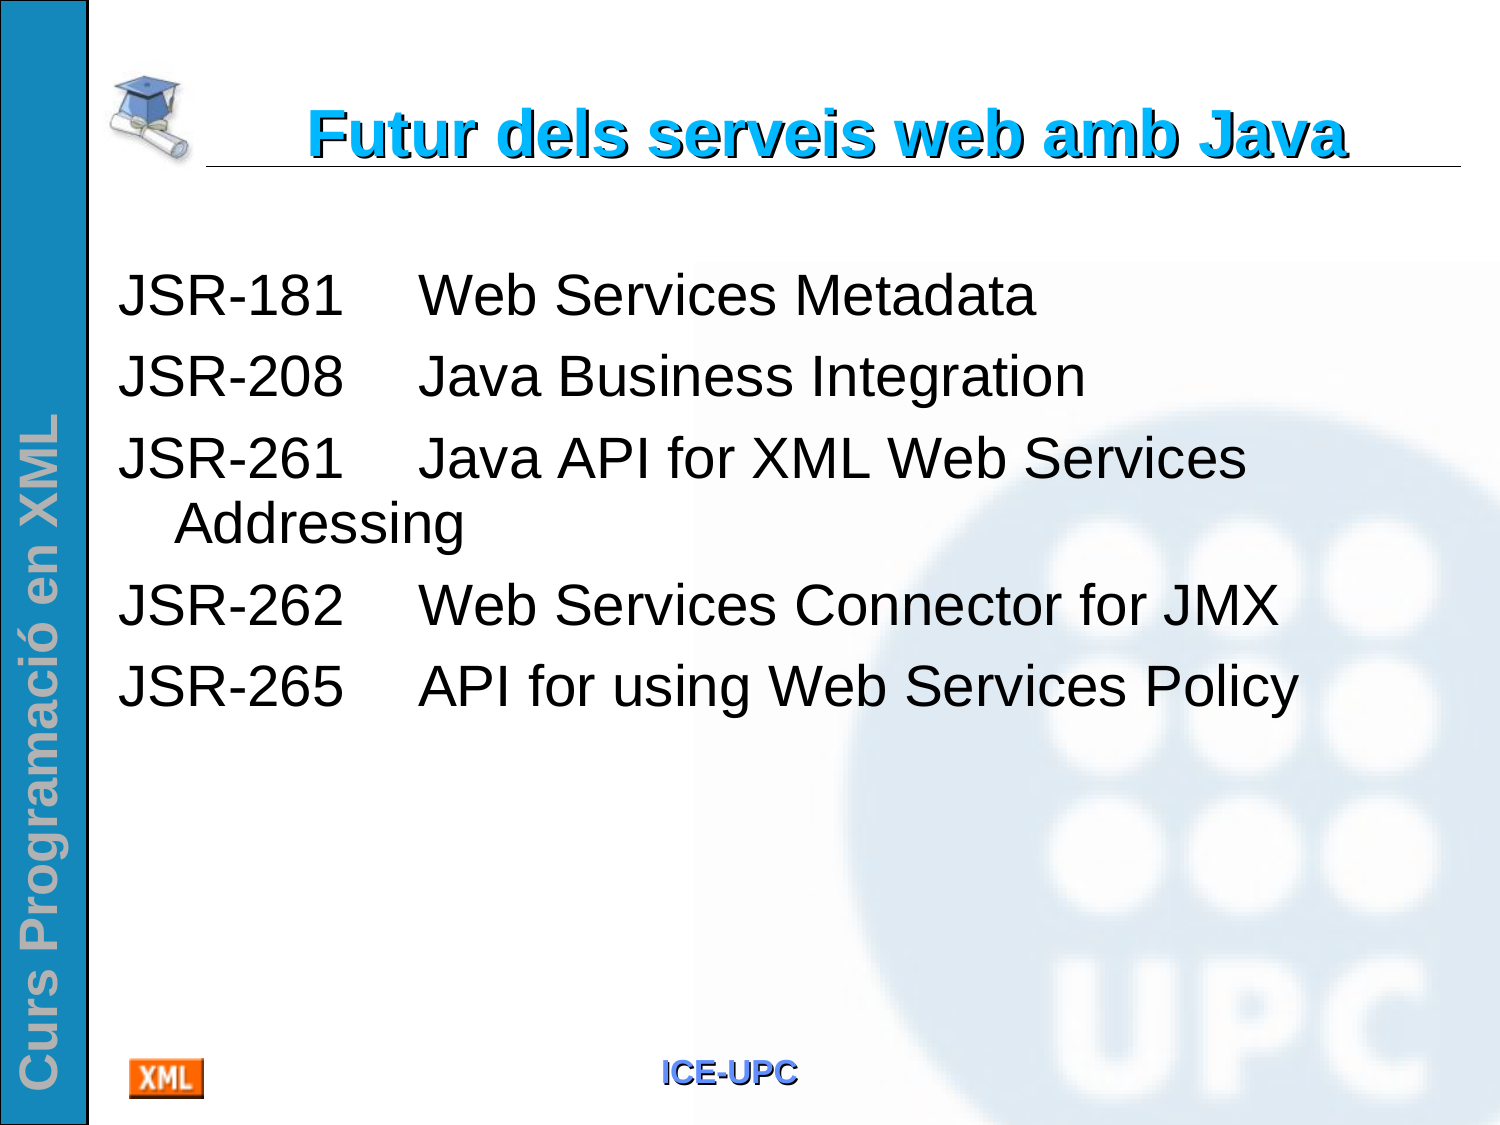

# Futur dels serveis web amb Java
JSR-181 	Web Services Metadata
JSR-208 	Java Business Integration
JSR-261 	Java API for XML Web Services Addressing
JSR-262 	Web Services Connector for JMX
JSR-265 	API for using Web Services Policy